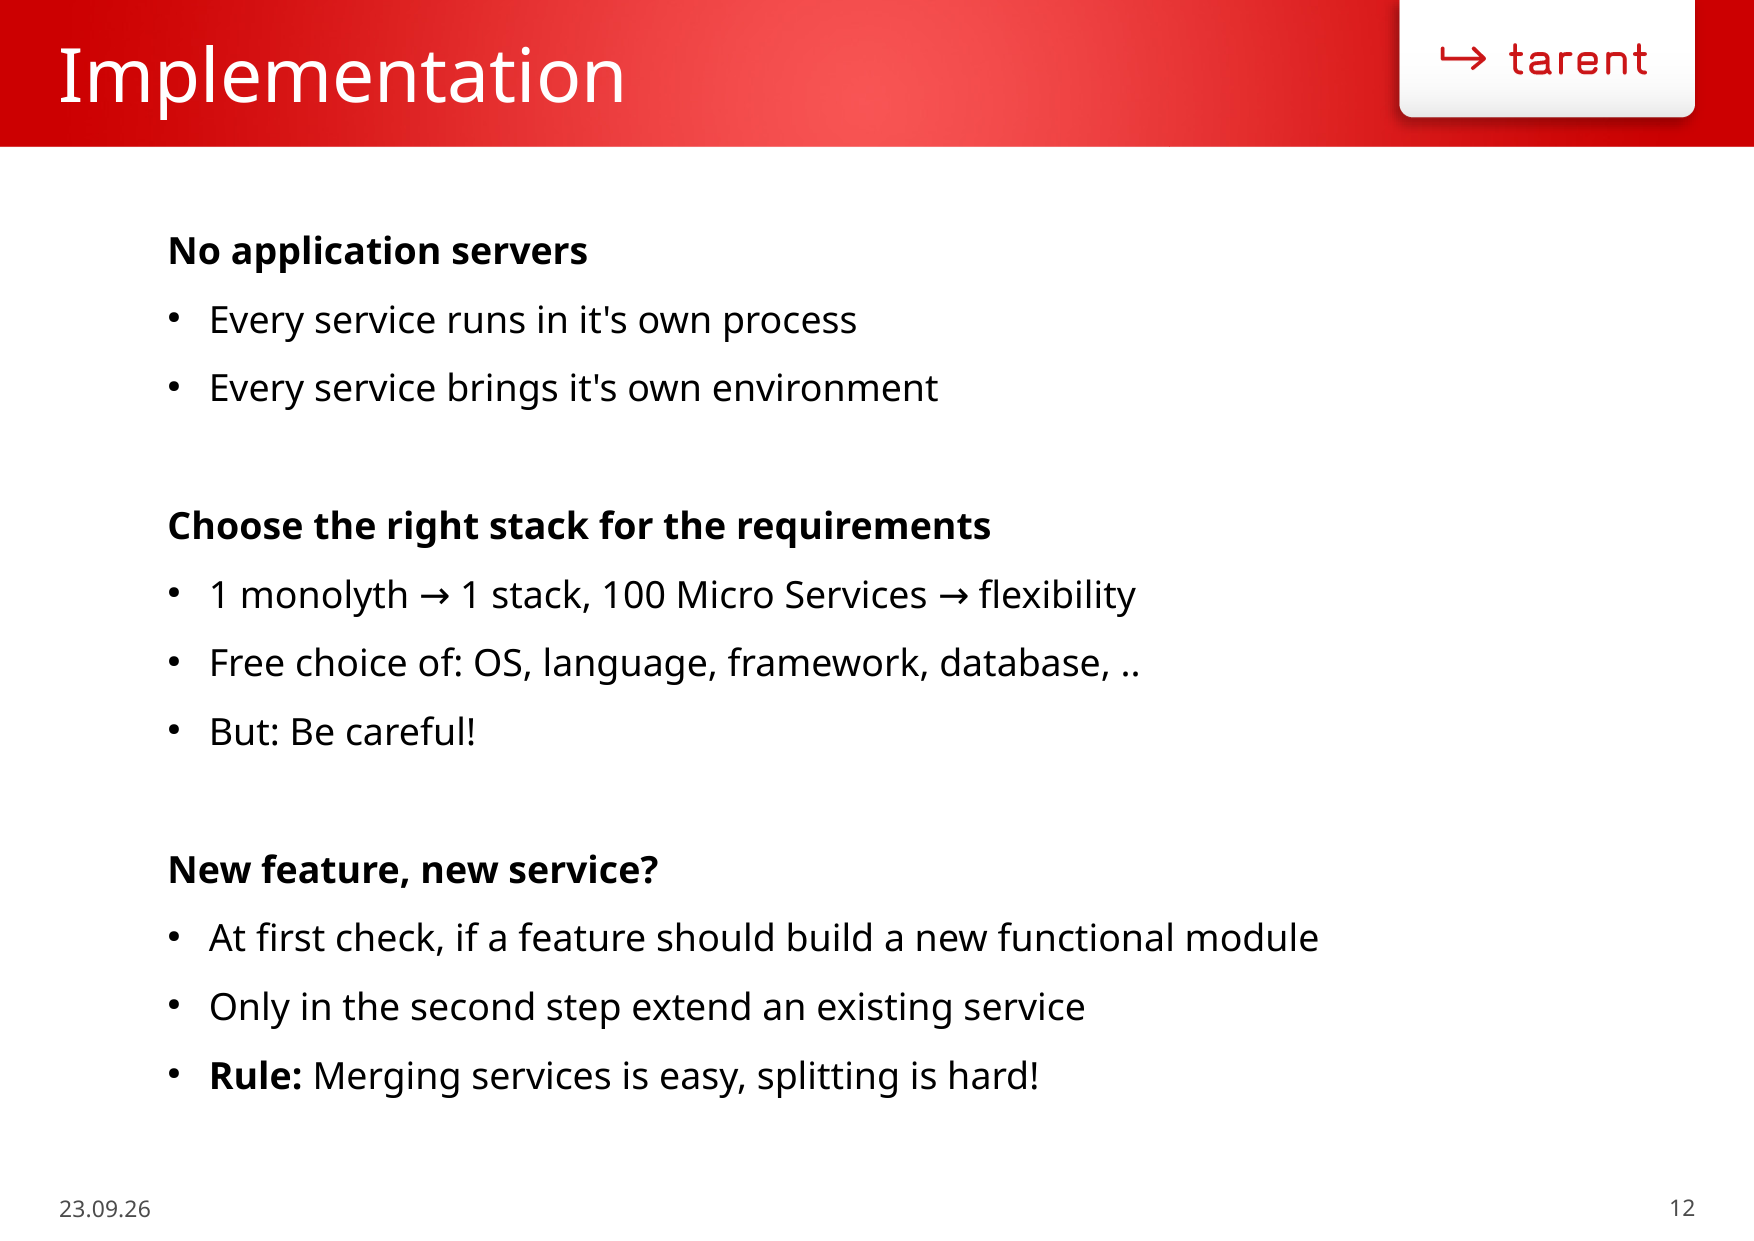

# Implementation
No application servers
Every service runs in it's own process
Every service brings it's own environment
Choose the right stack for the requirements
1 monolyth → 1 stack, 100 Micro Services → flexibility
Free choice of: OS, language, framework, database, ..
But: Be careful!
New feature, new service?
At first check, if a feature should build a new functional module
Only in the second step extend an existing service
Rule: Merging services is easy, splitting is hard!